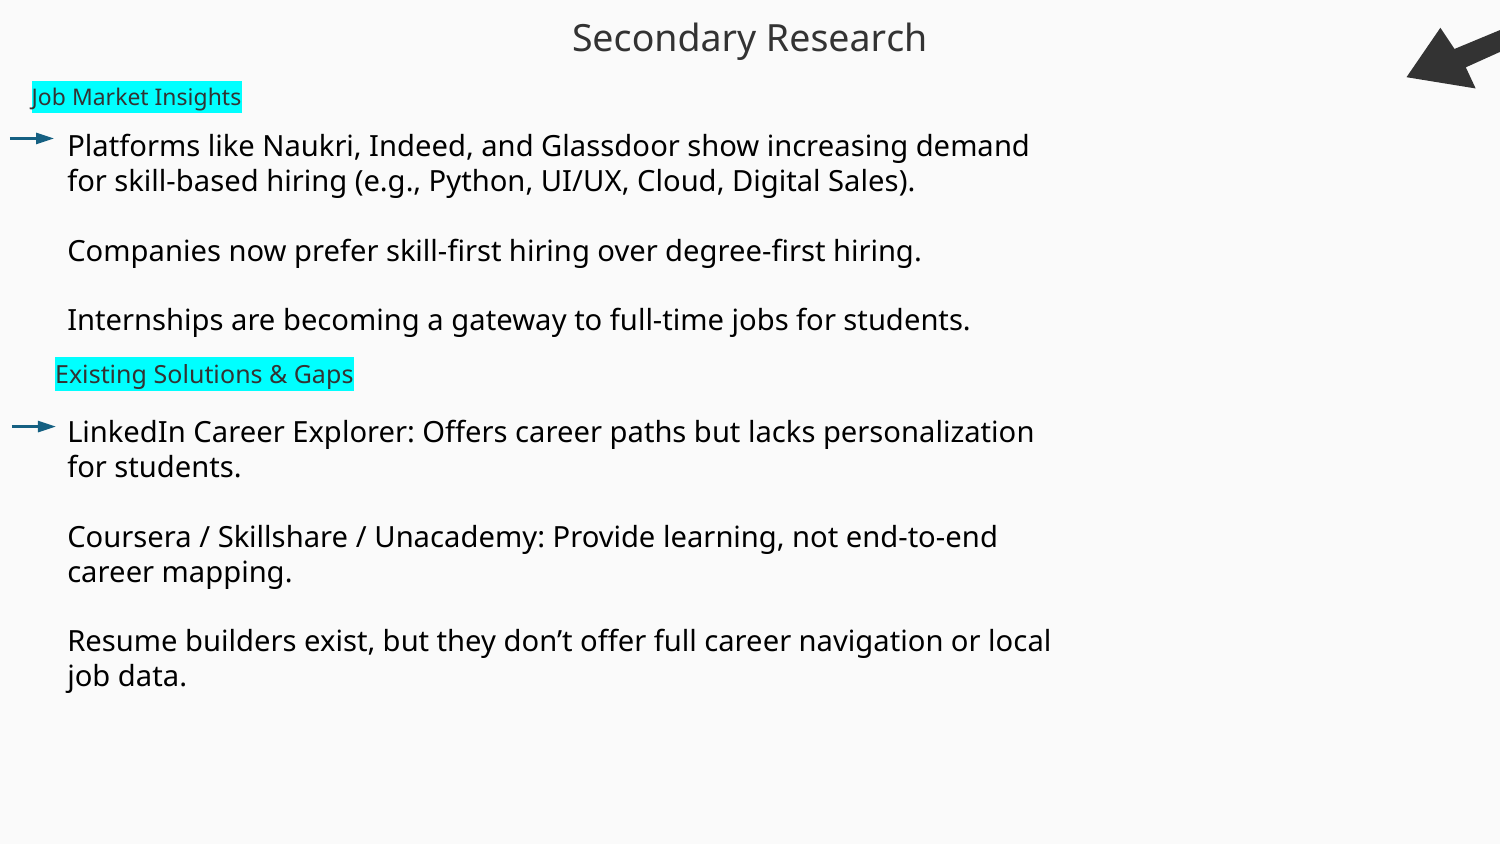

Secondary Research
# Job Market Insights
Platforms like Naukri, Indeed, and Glassdoor show increasing demand for skill-based hiring (e.g., Python, UI/UX, Cloud, Digital Sales).
Companies now prefer skill-first hiring over degree-first hiring.
Internships are becoming a gateway to full-time jobs for students.
Existing Solutions & Gaps
LinkedIn Career Explorer: Offers career paths but lacks personalization for students.
Coursera / Skillshare / Unacademy: Provide learning, not end-to-end career mapping.
Resume builders exist, but they don’t offer full career navigation or local job data.